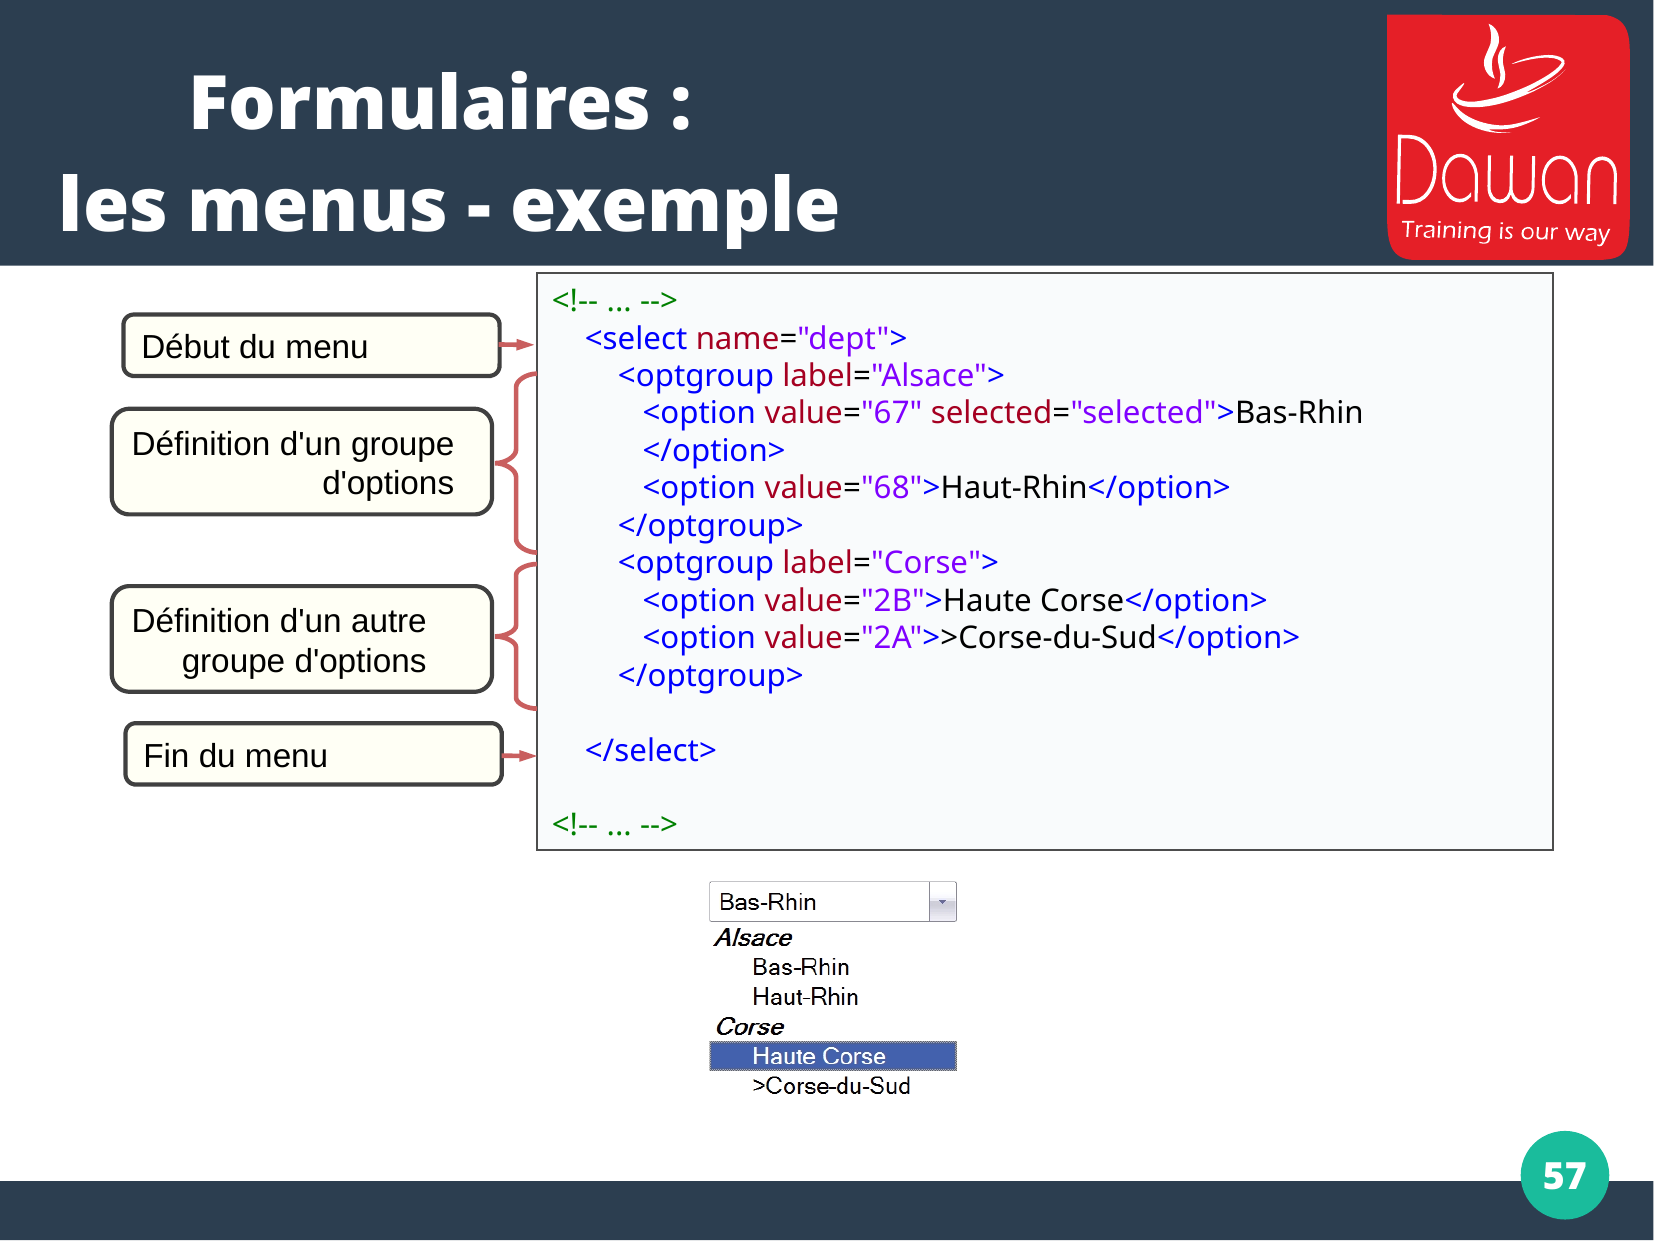

# Formulaires : les menus - exemple
<!-- ... -->
 <select name="dept">
 <optgroup label="Alsace">
 <option value="67" selected="selected">Bas-Rhin
 </option>
 <option value="68">Haut-Rhin</option>
 </optgroup>
 <optgroup label="Corse">
 <option value="2B">Haute Corse</option>
 <option value="2A">>Corse-du-Sud</option>
 </optgroup>
 </select>
<!-- ... -->
Début du menu
Définition d'un groupe d'options
Définition d'un autre groupe d'options
Fin du menu
57